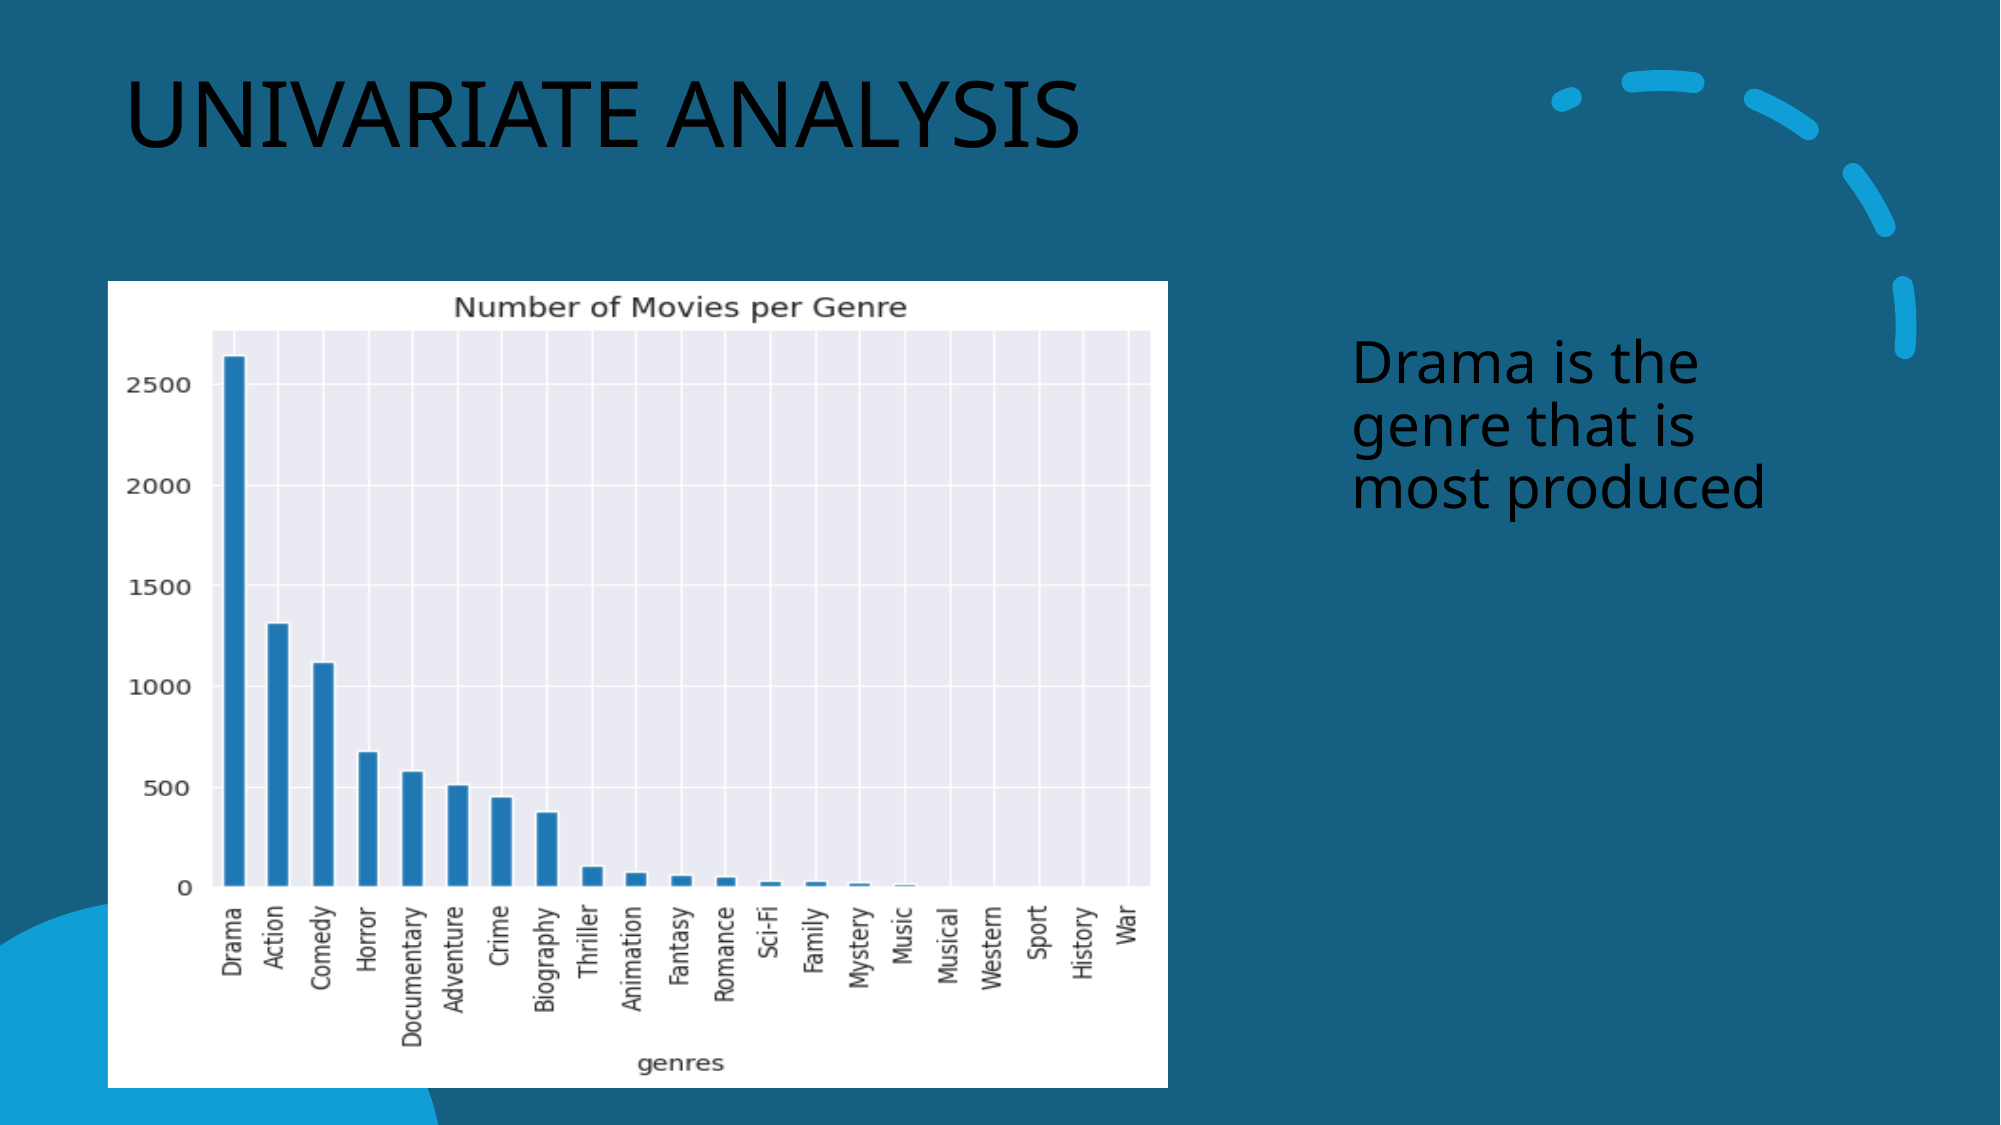

UNIVARIATE ANALYSIS
# Drama is the genre that is most produced